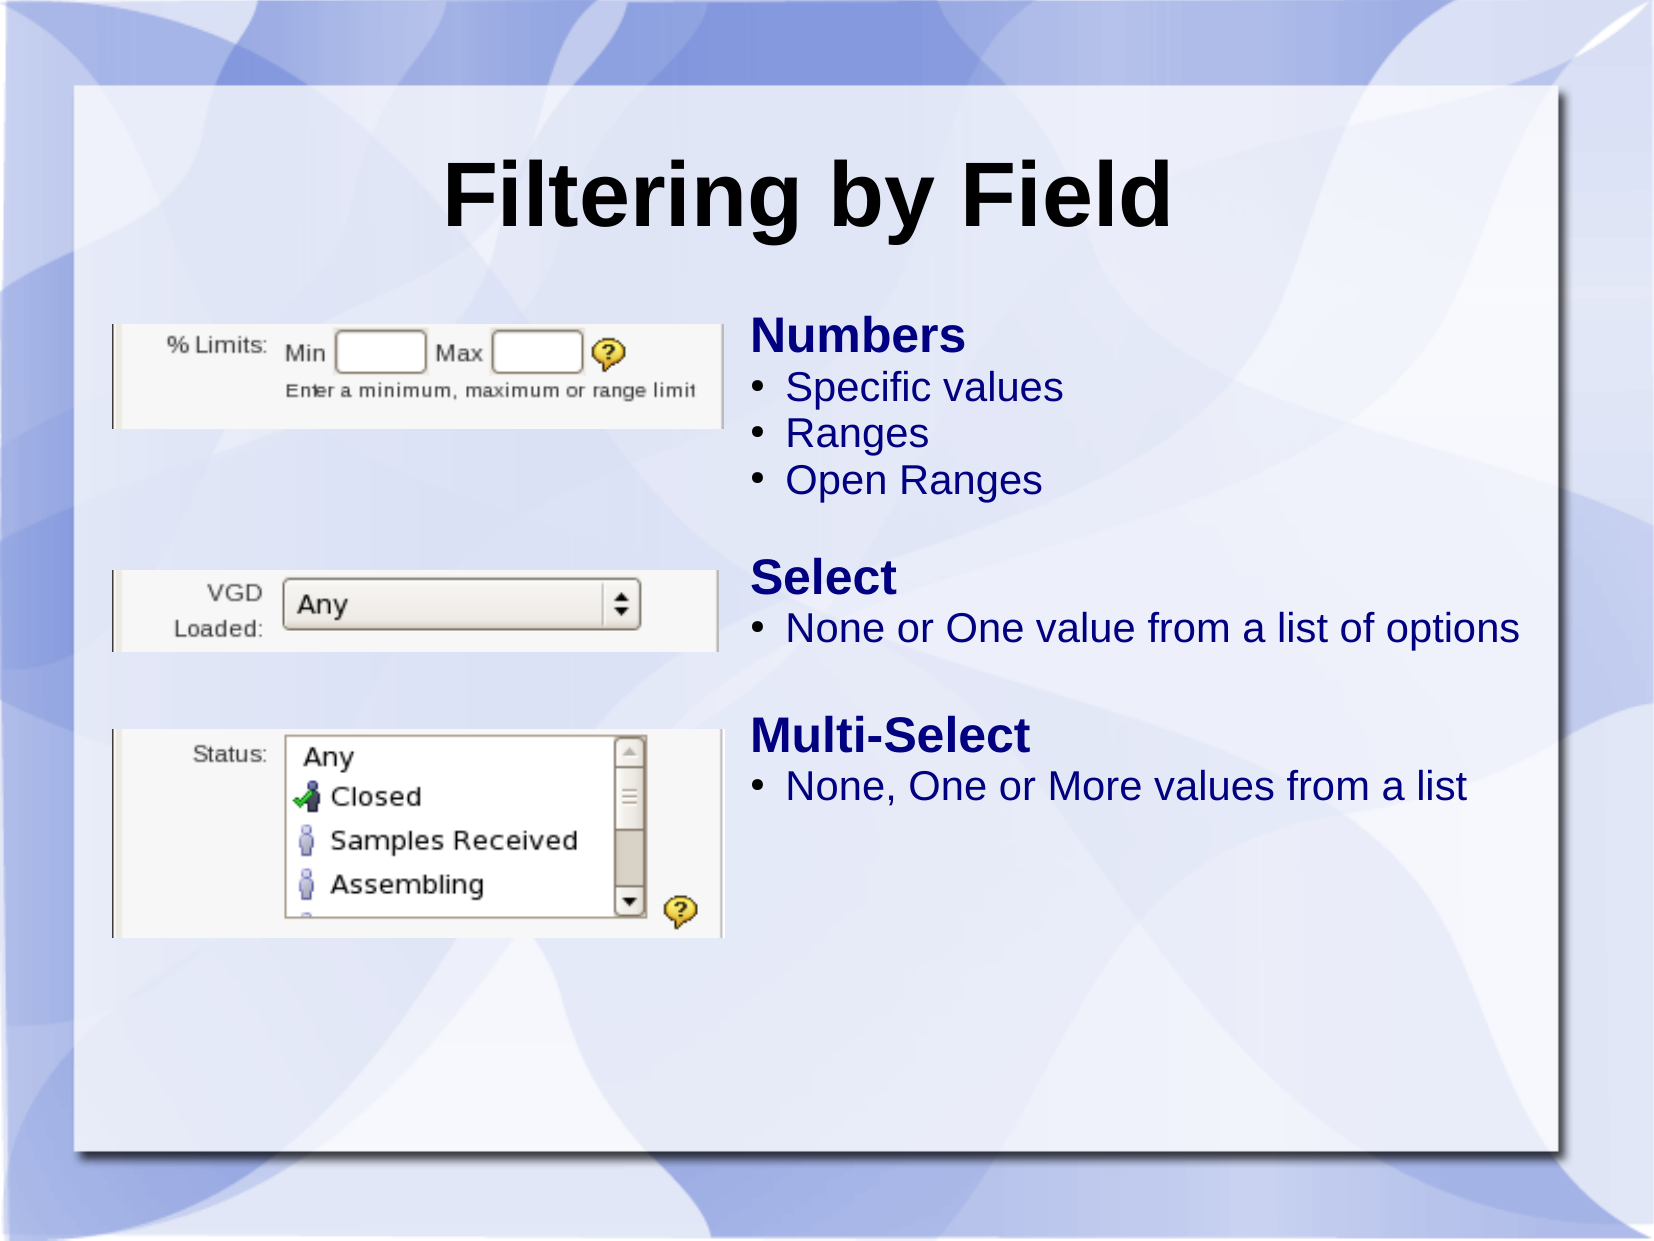

Filtering by Field
# Numbers
Specific values
Ranges
Open Ranges
Select
None or One value from a list of options
Multi-Select
None, One or More values from a list